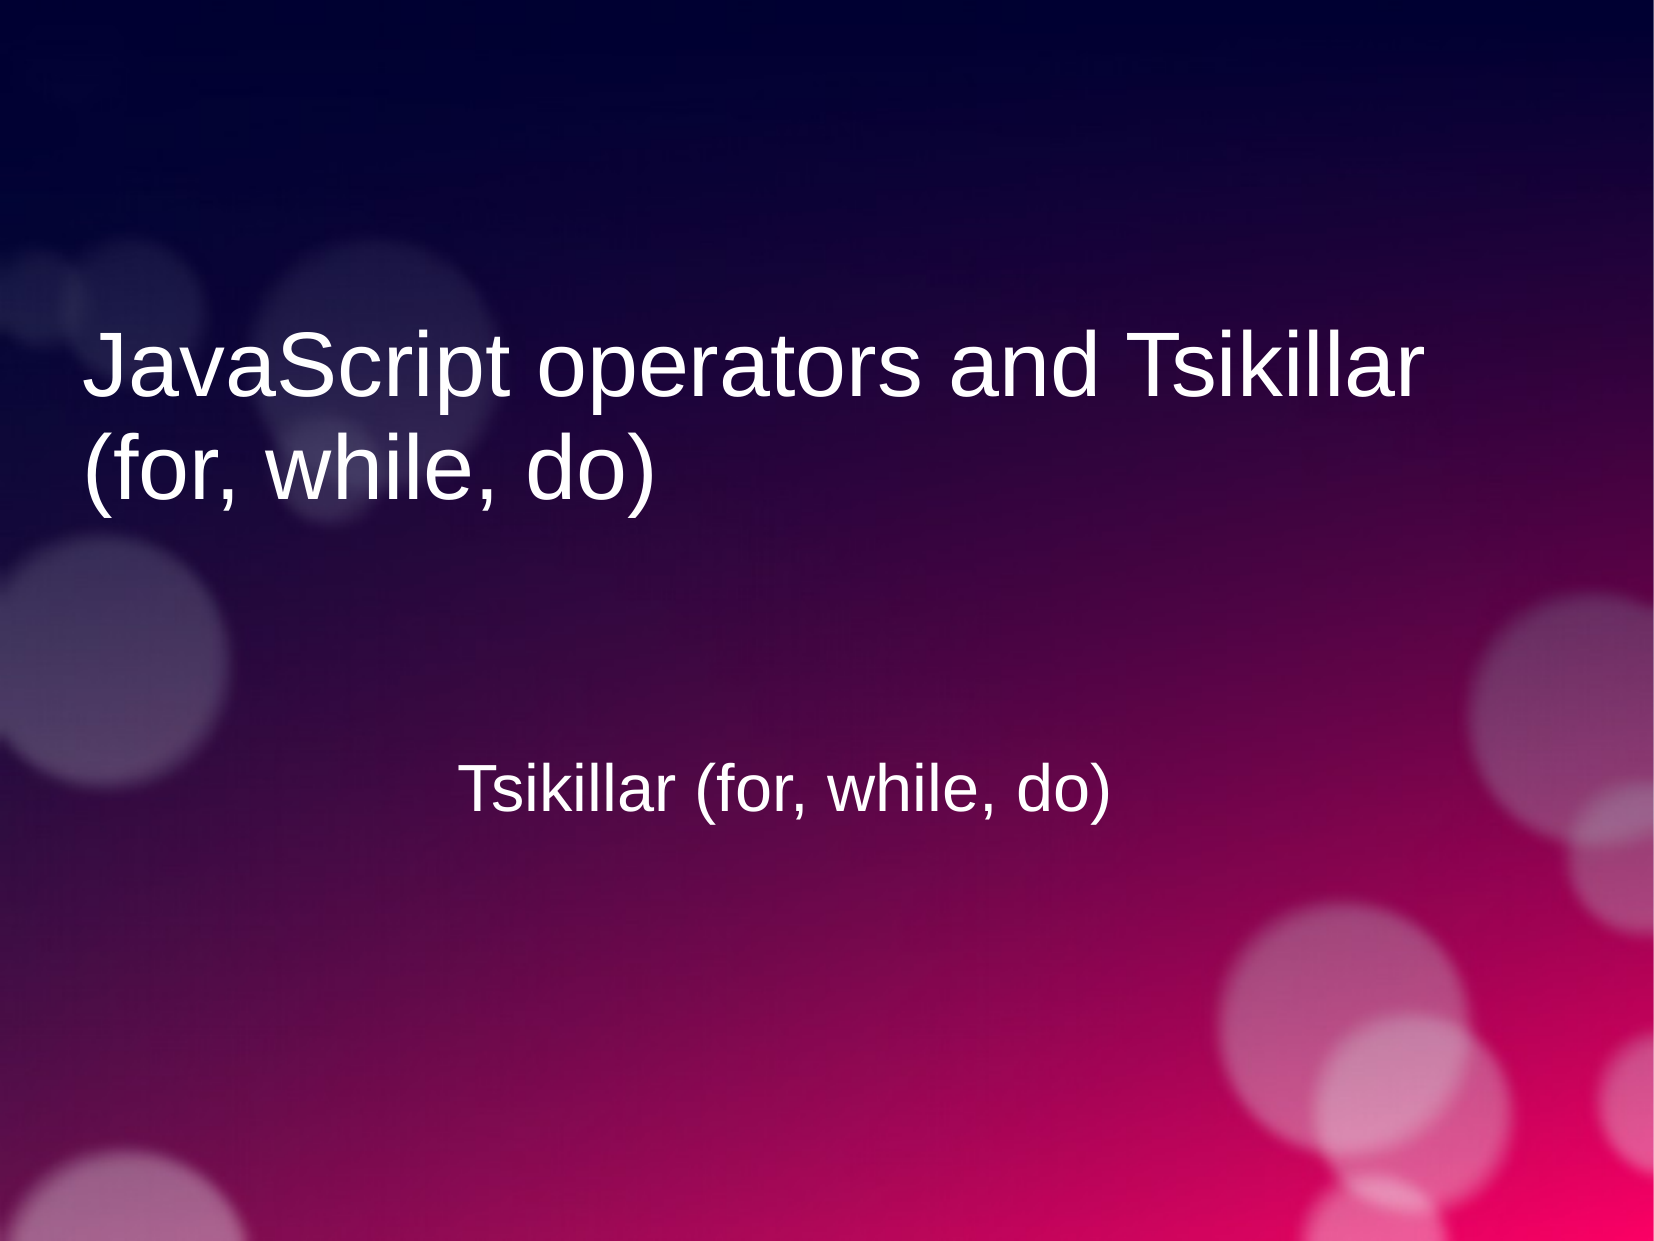

# JavaScript operators and Tsikillar (for, while, do)
					Tsikillar (for, while, do)